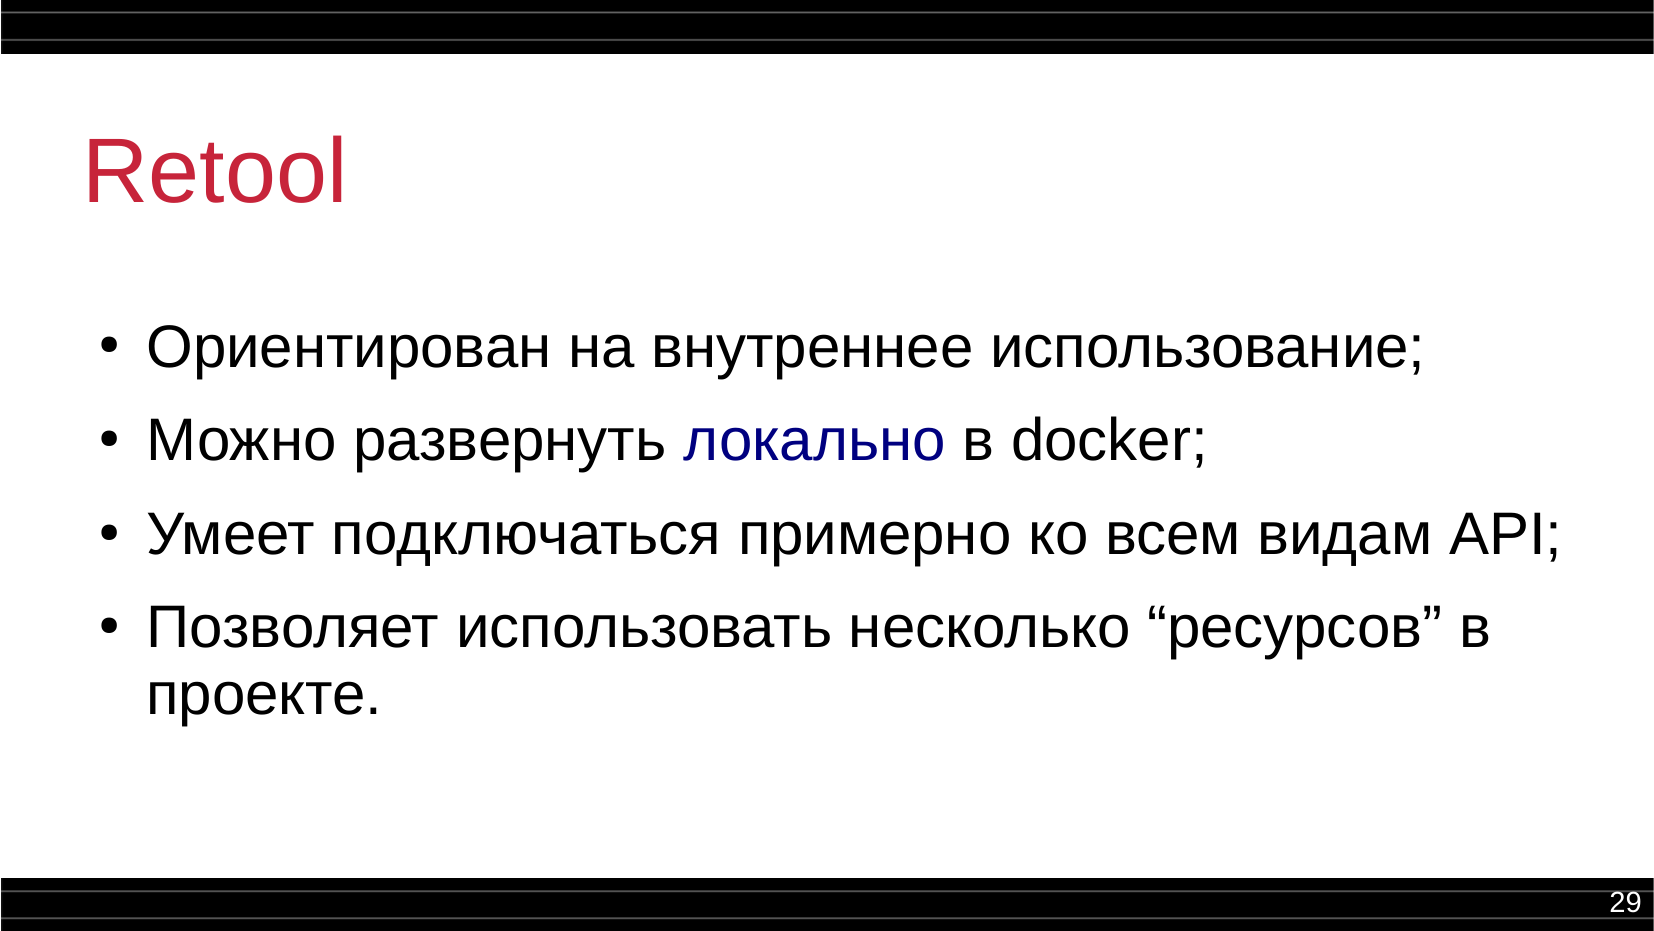

# Retool
Ориентирован на внутреннее использование;
Можно развернуть локально в docker;
Умеет подключаться примерно ко всем видам API;
Позволяет использовать несколько “ресурсов” в проекте.